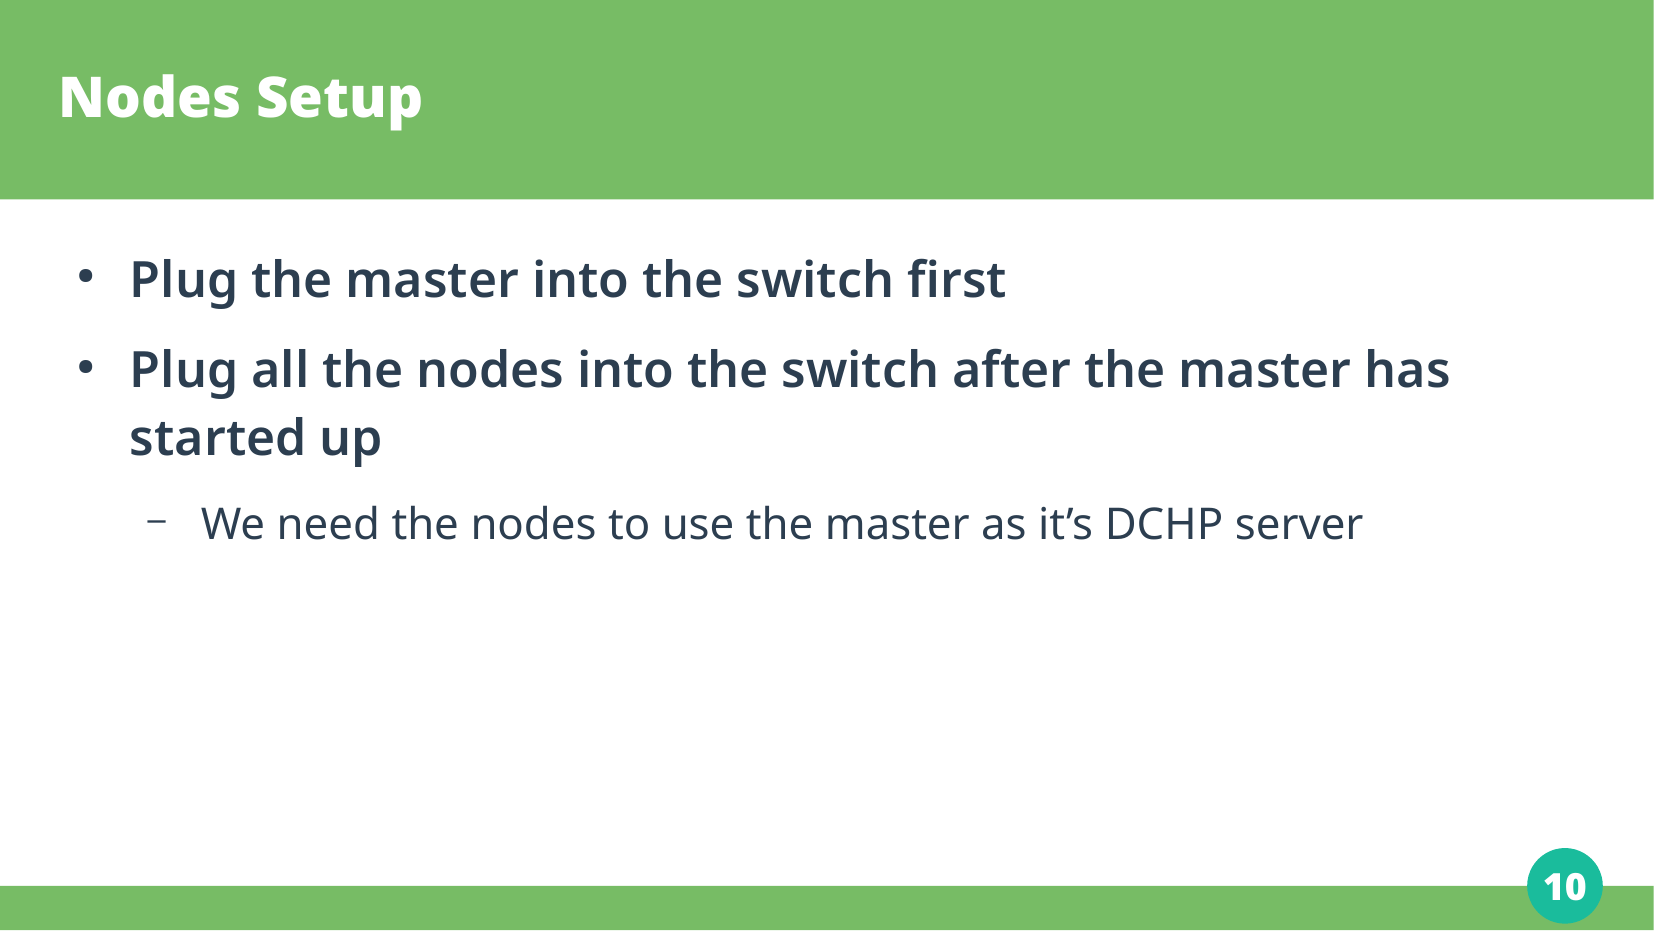

# Nodes Setup
Plug the master into the switch first
Plug all the nodes into the switch after the master has started up
We need the nodes to use the master as it’s DCHP server